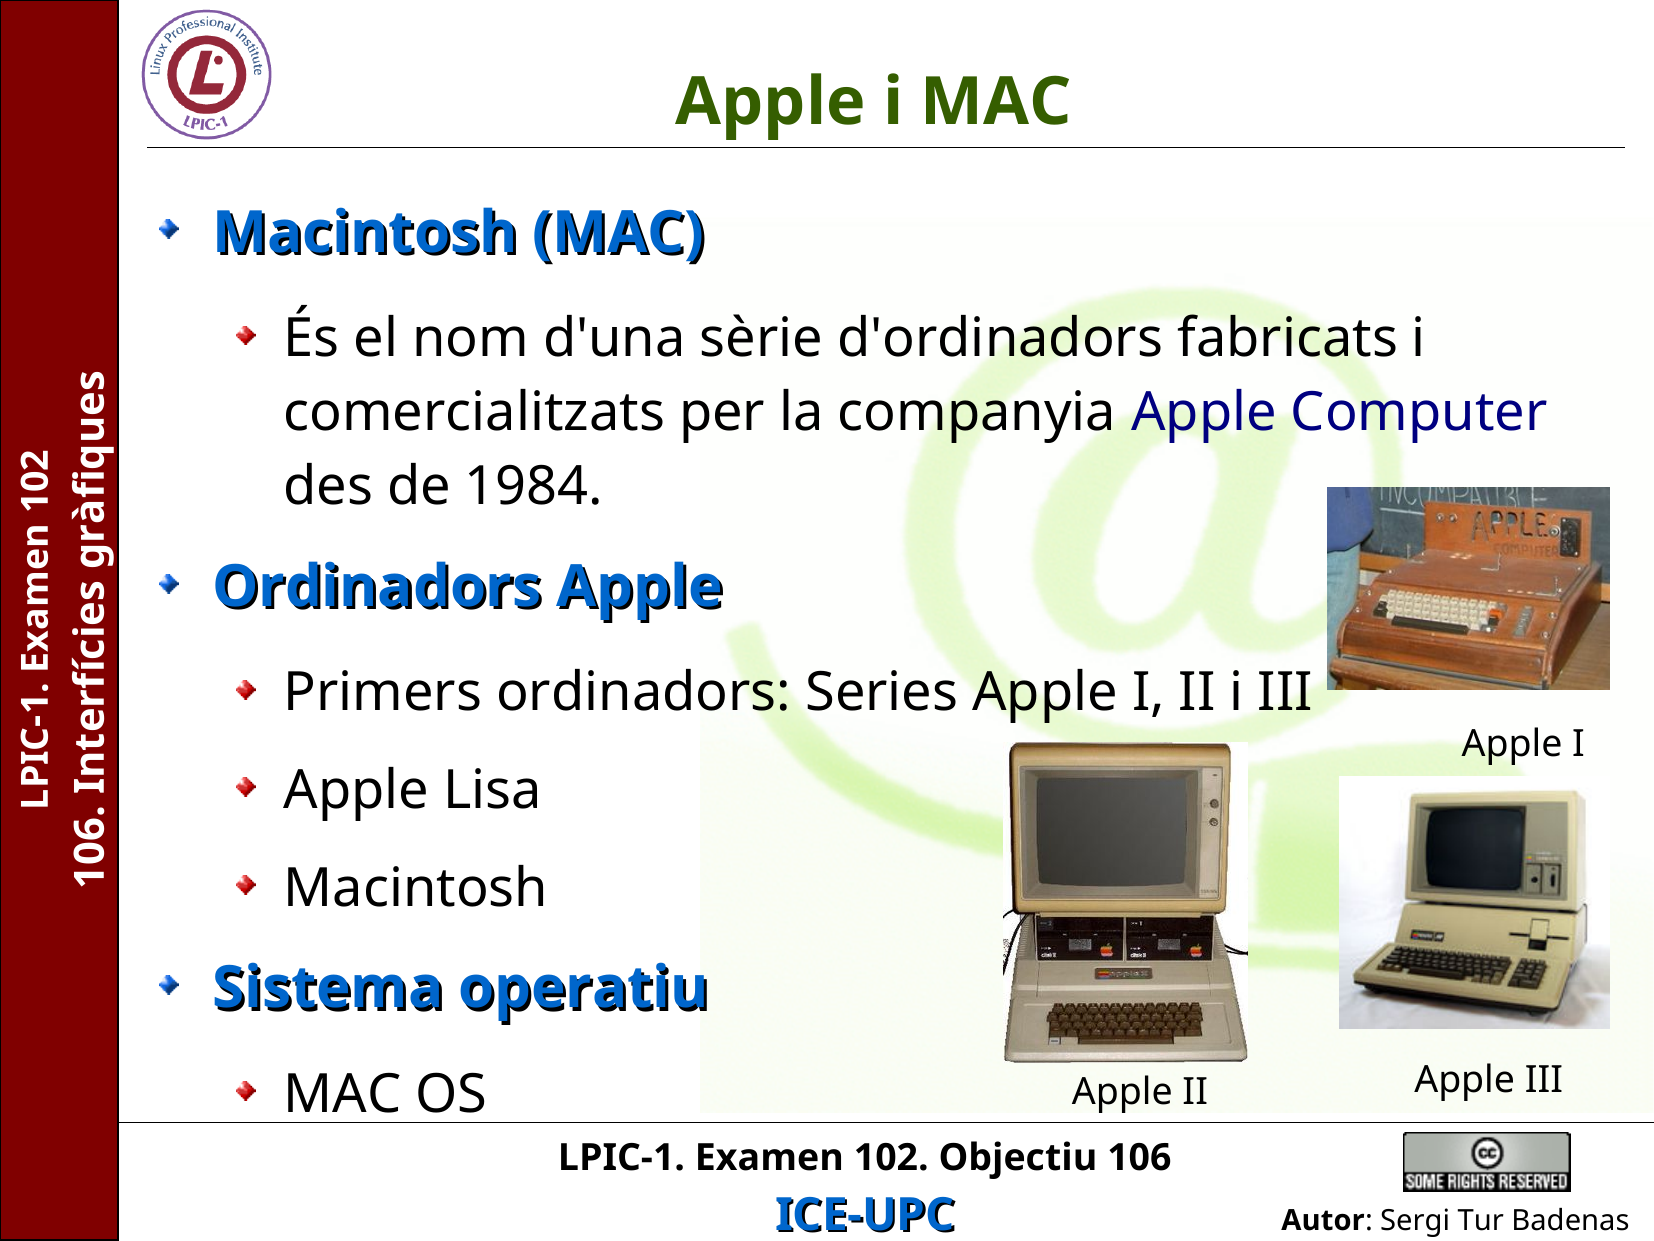

# Apple i MAC
Macintosh (MAC)
És el nom d'una sèrie d'ordinadors fabricats i comercialitzats per la companyia Apple Computer des de 1984.
Ordinadors Apple
Primers ordinadors: Series Apple I, II i III
Apple Lisa
Macintosh
Sistema operatiu
MAC OS
Apple I
Apple III
Apple II